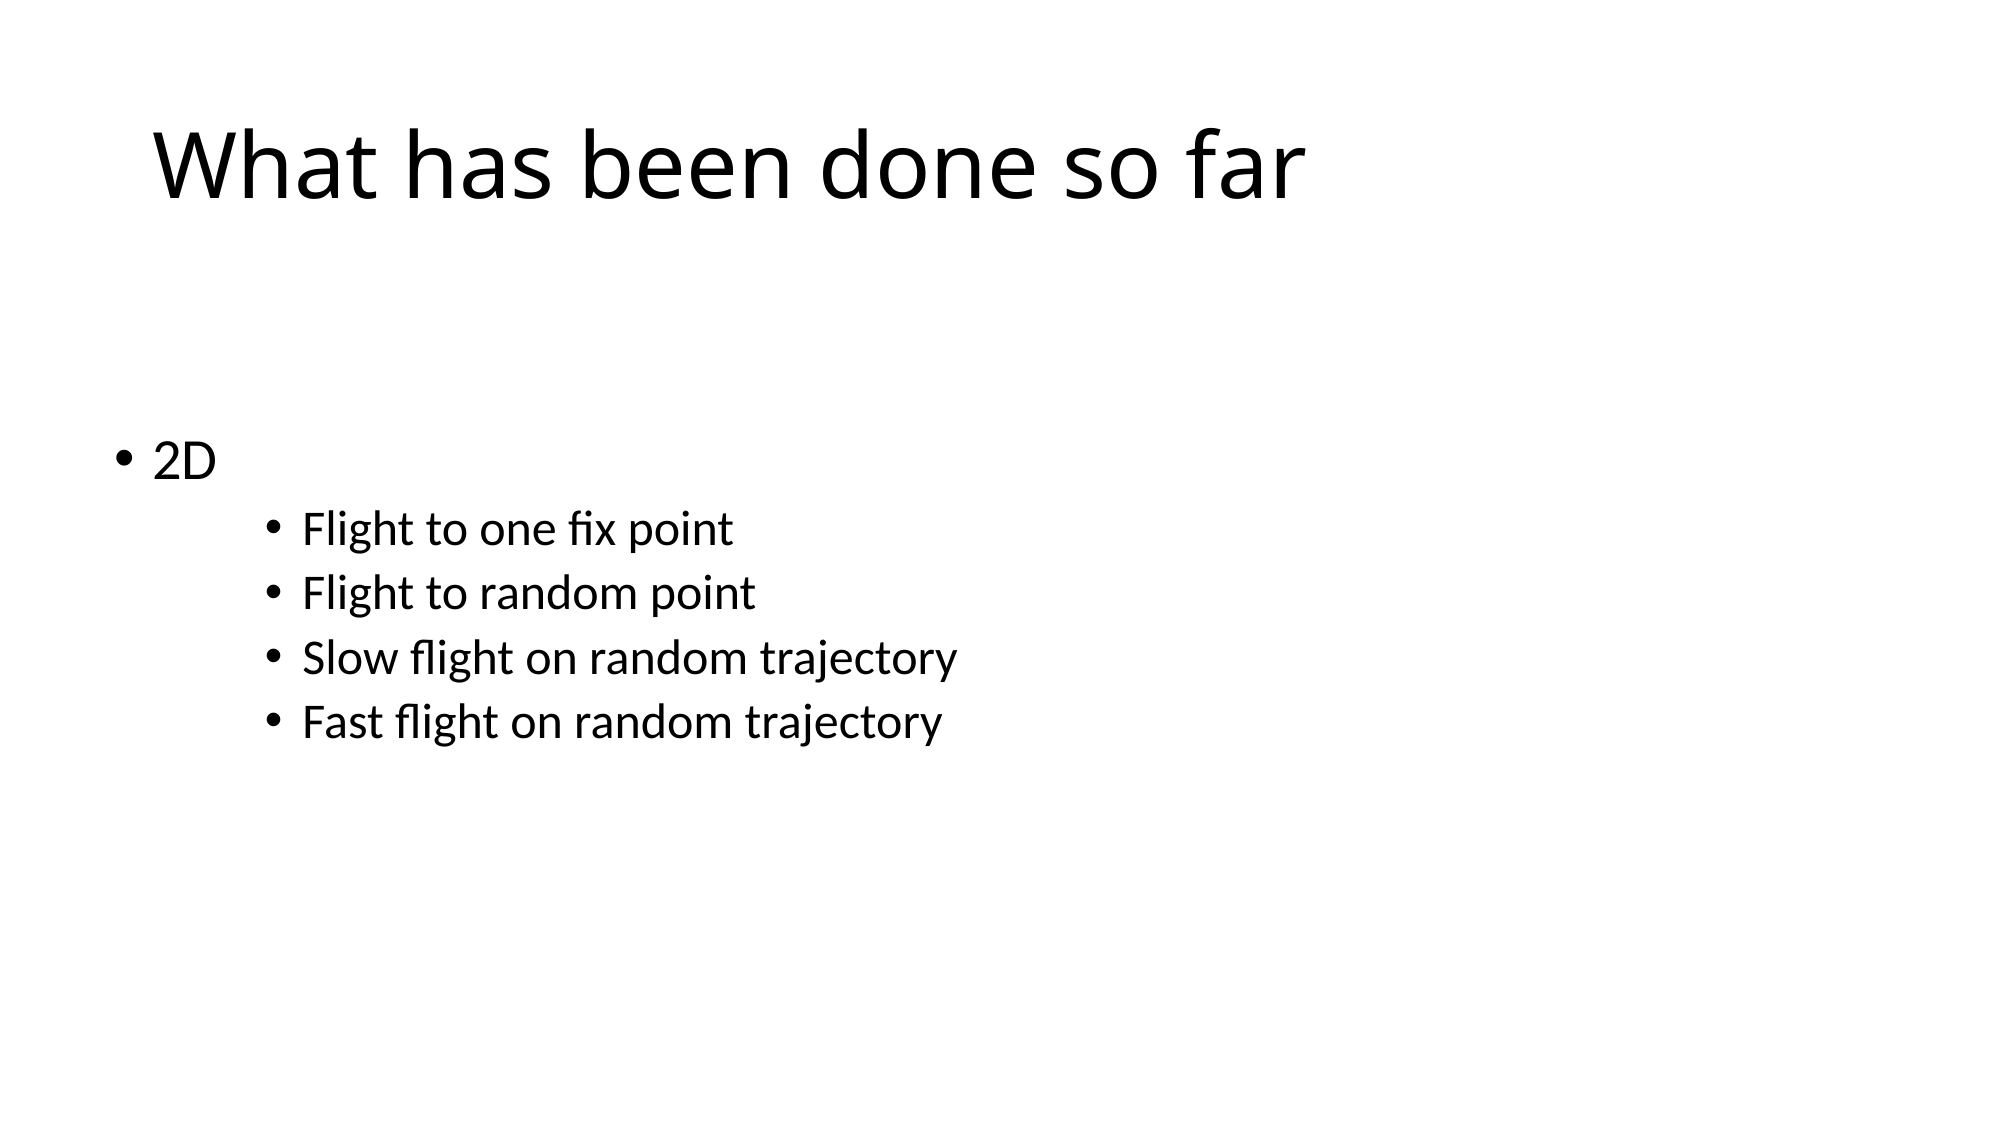

# What has been done so far
2D
Flight to one fix point
Flight to random point
Slow flight on random trajectory
Fast flight on random trajectory